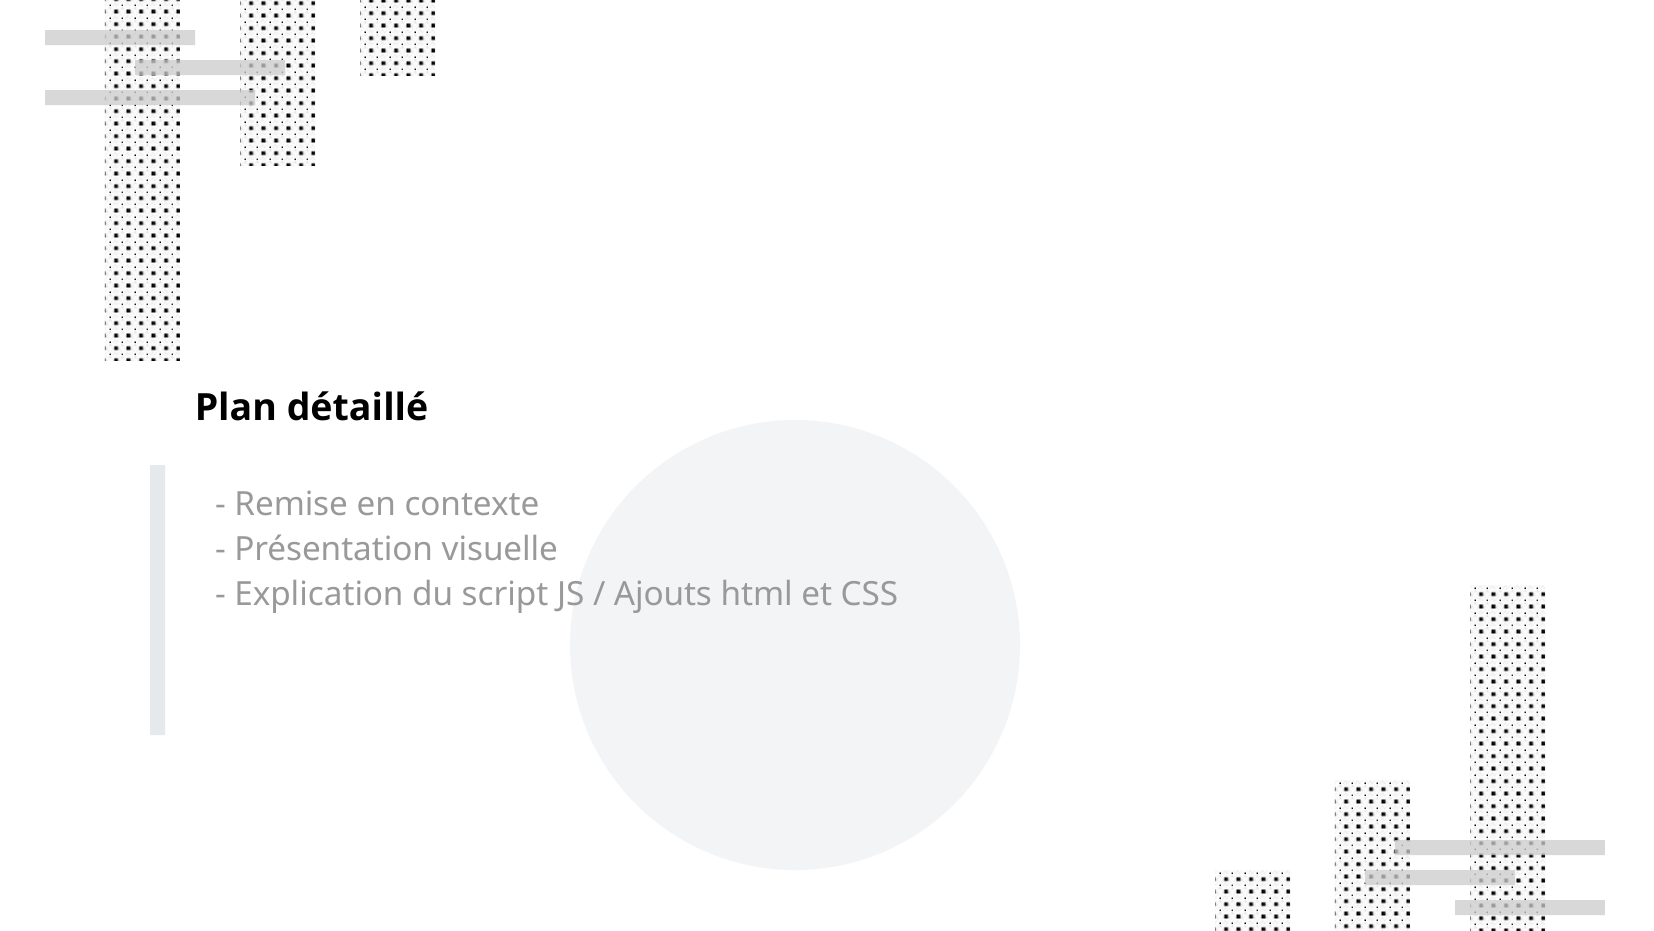

Plan détaillé
 - Remise en contexte
 - Présentation visuelle
 - Explication du script JS / Ajouts html et CSS